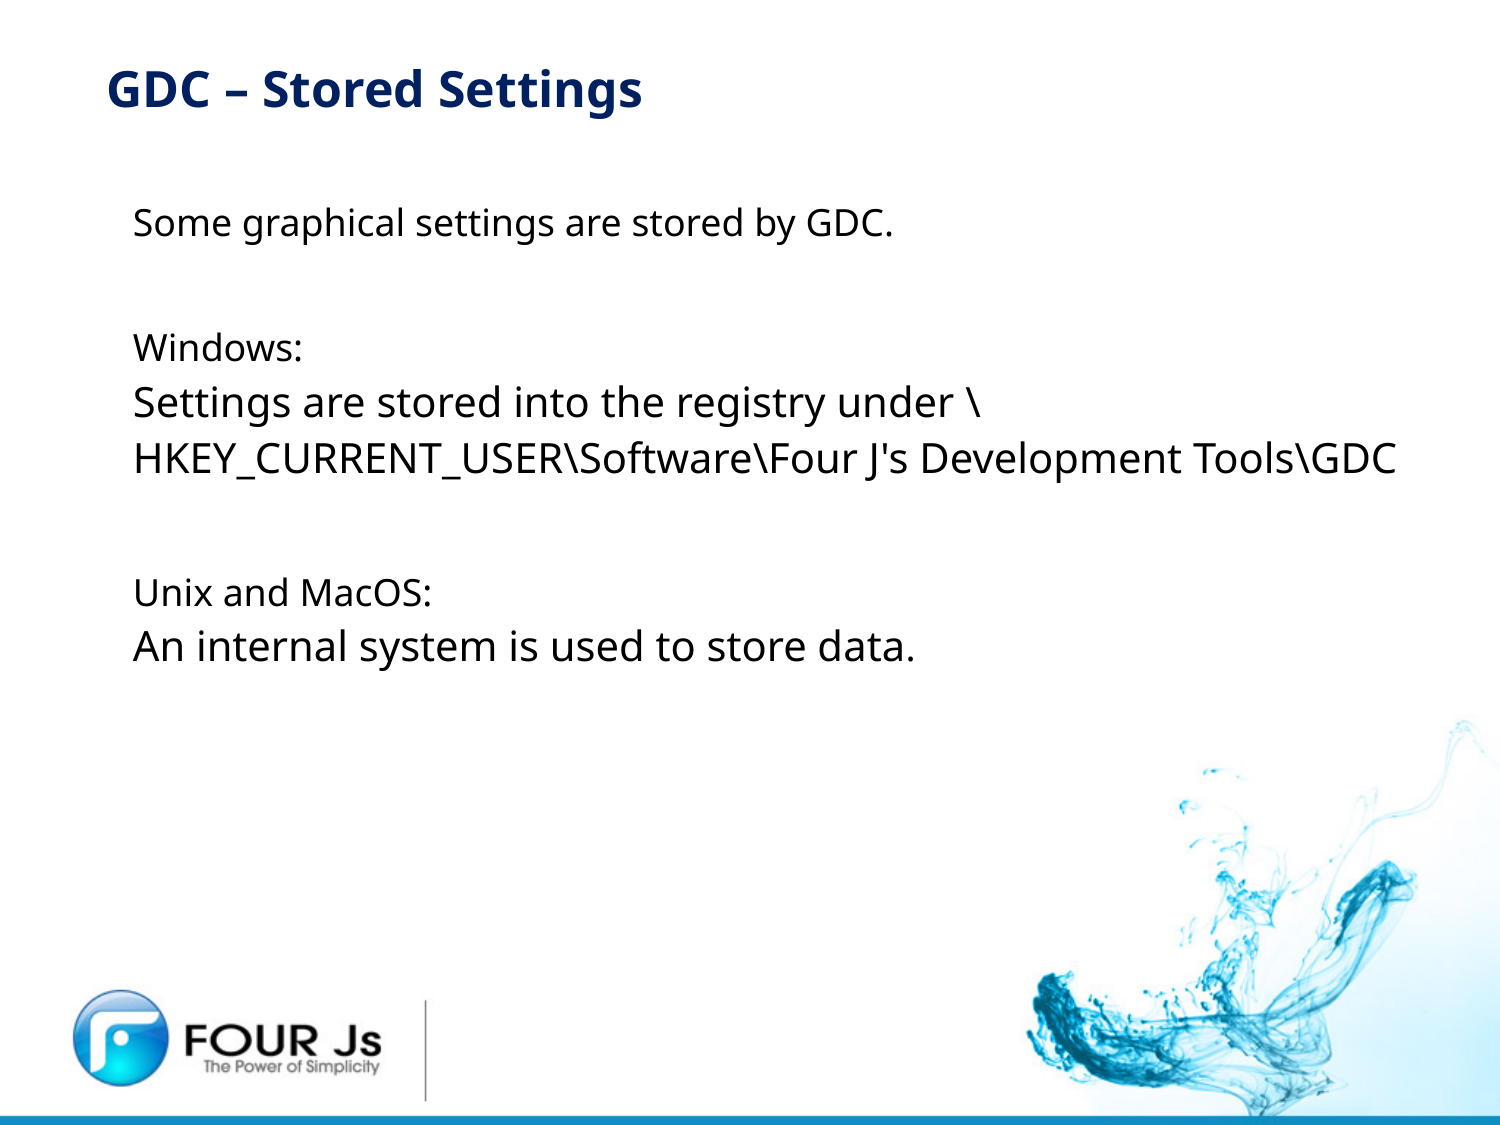

# GDC – Stored Settings
Some graphical settings are stored by GDC.
Windows:
Settings are stored into the registry under \HKEY_CURRENT_USER\Software\Four J's Development Tools\GDC
Unix and MacOS:
An internal system is used to store data.